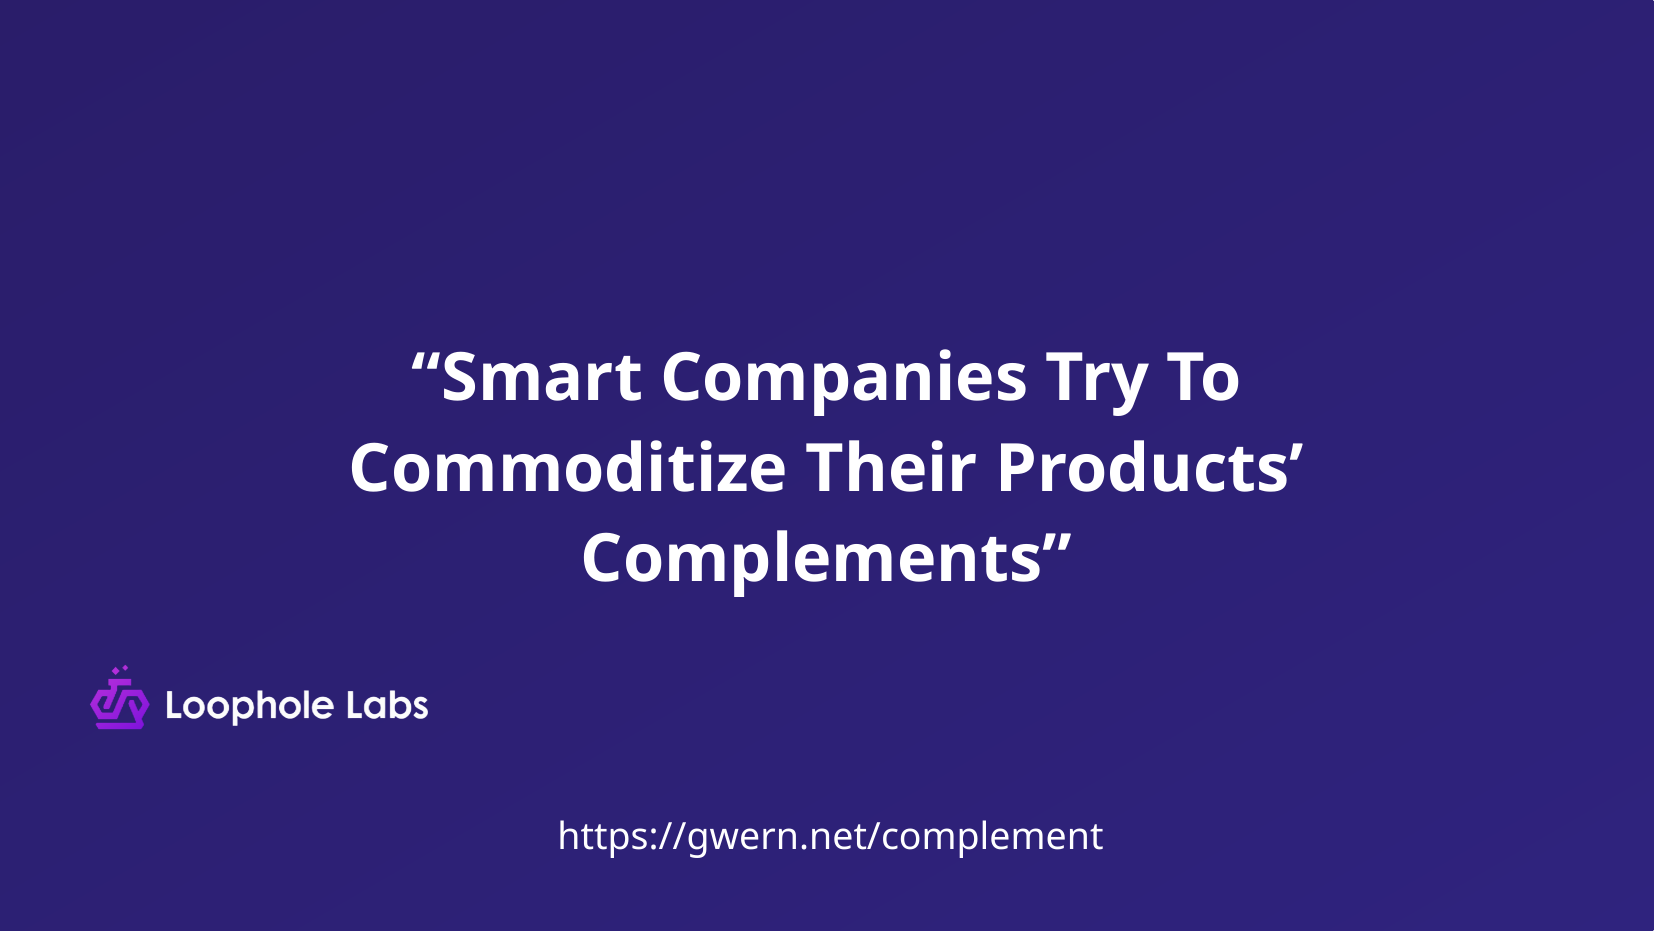

# “Smart Companies Try To Commoditize Their Products’ Complements”
https://gwern.net/complement